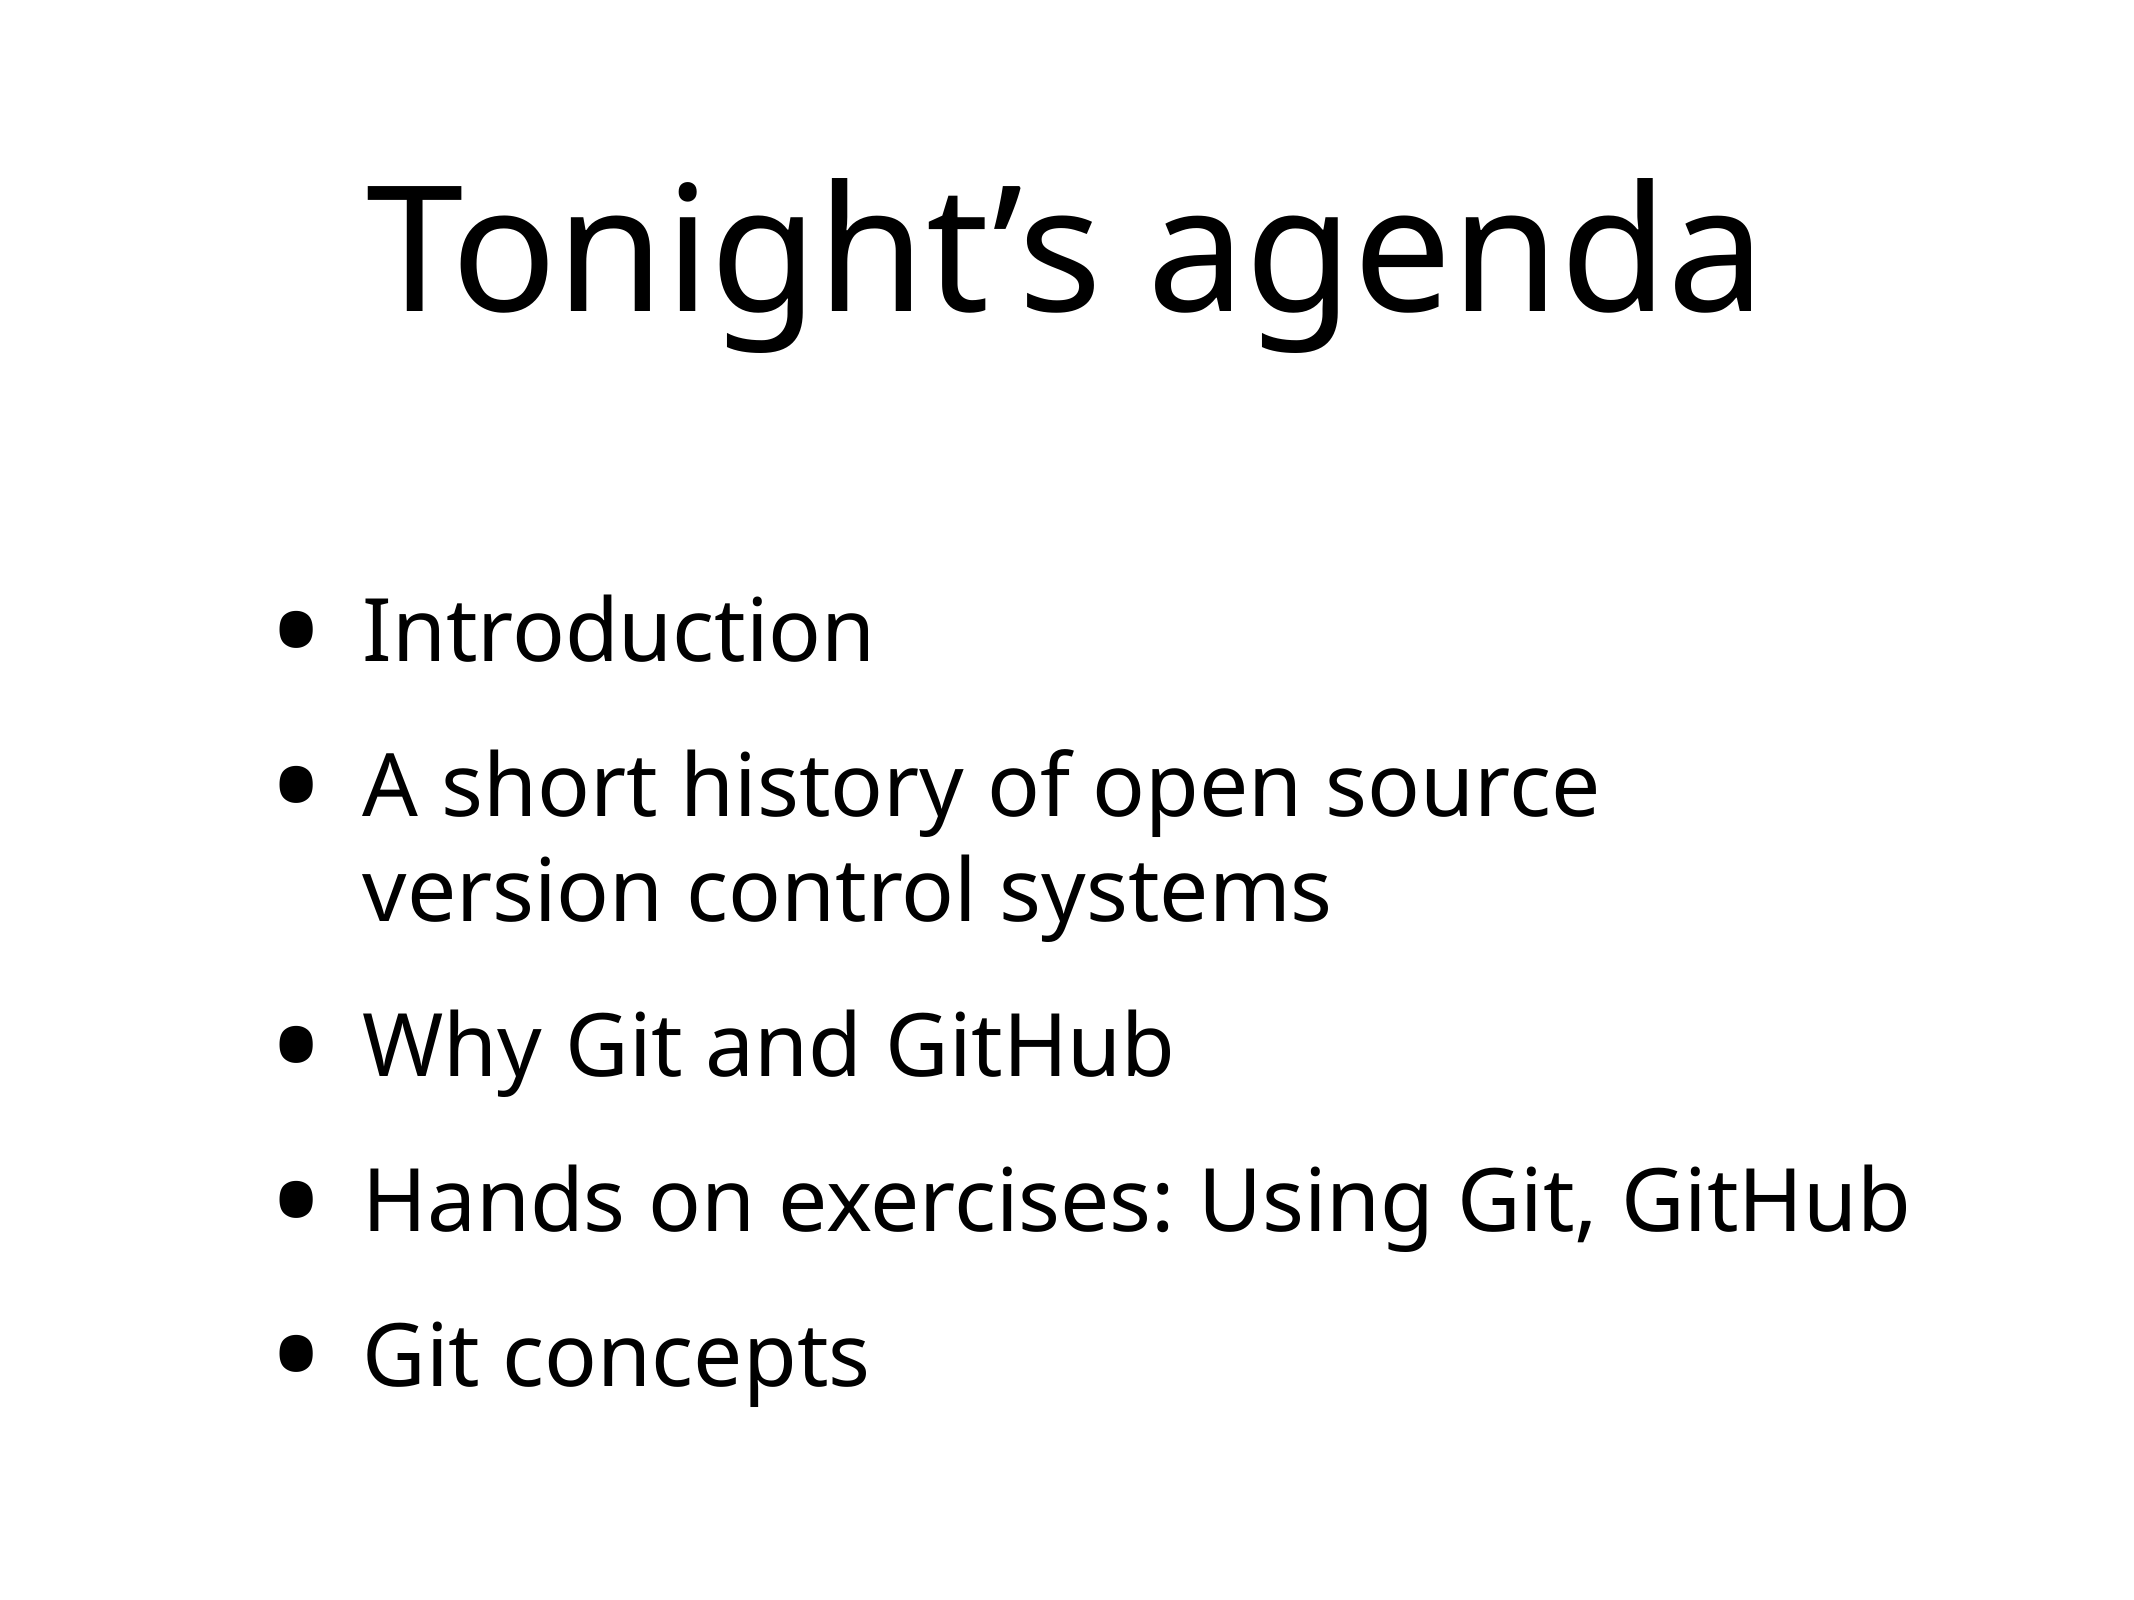

# Tonight’s agenda
Introduction
A short history of open source version control systems
Why Git and GitHub
Hands on exercises: Using Git, GitHub
Git concepts